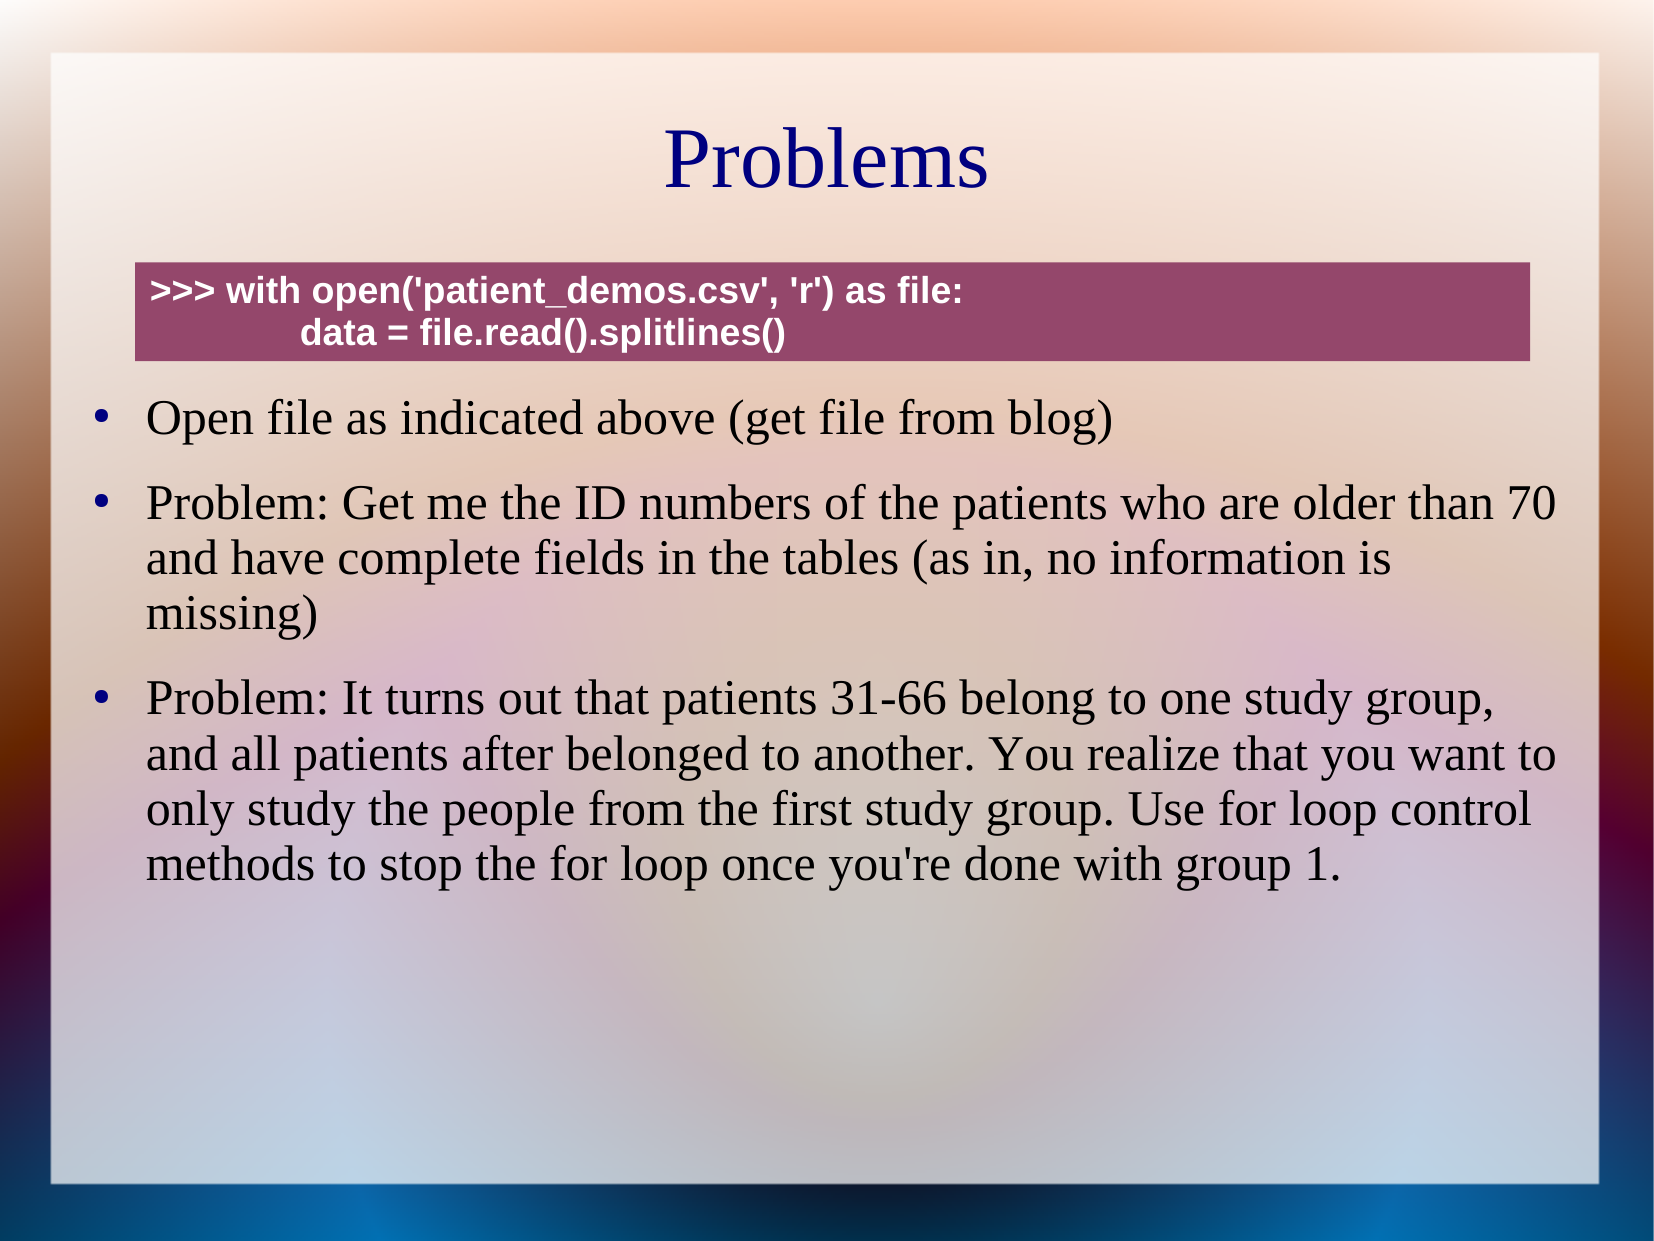

# Problems
>>> with open('patient_demos.csv', 'r') as file:
		data = file.read().splitlines()
Open file as indicated above (get file from blog)
Problem: Get me the ID numbers of the patients who are older than 70 and have complete fields in the tables (as in, no information is missing)
Problem: It turns out that patients 31-66 belong to one study group, and all patients after belonged to another. You realize that you want to only study the people from the first study group. Use for loop control methods to stop the for loop once you're done with group 1.